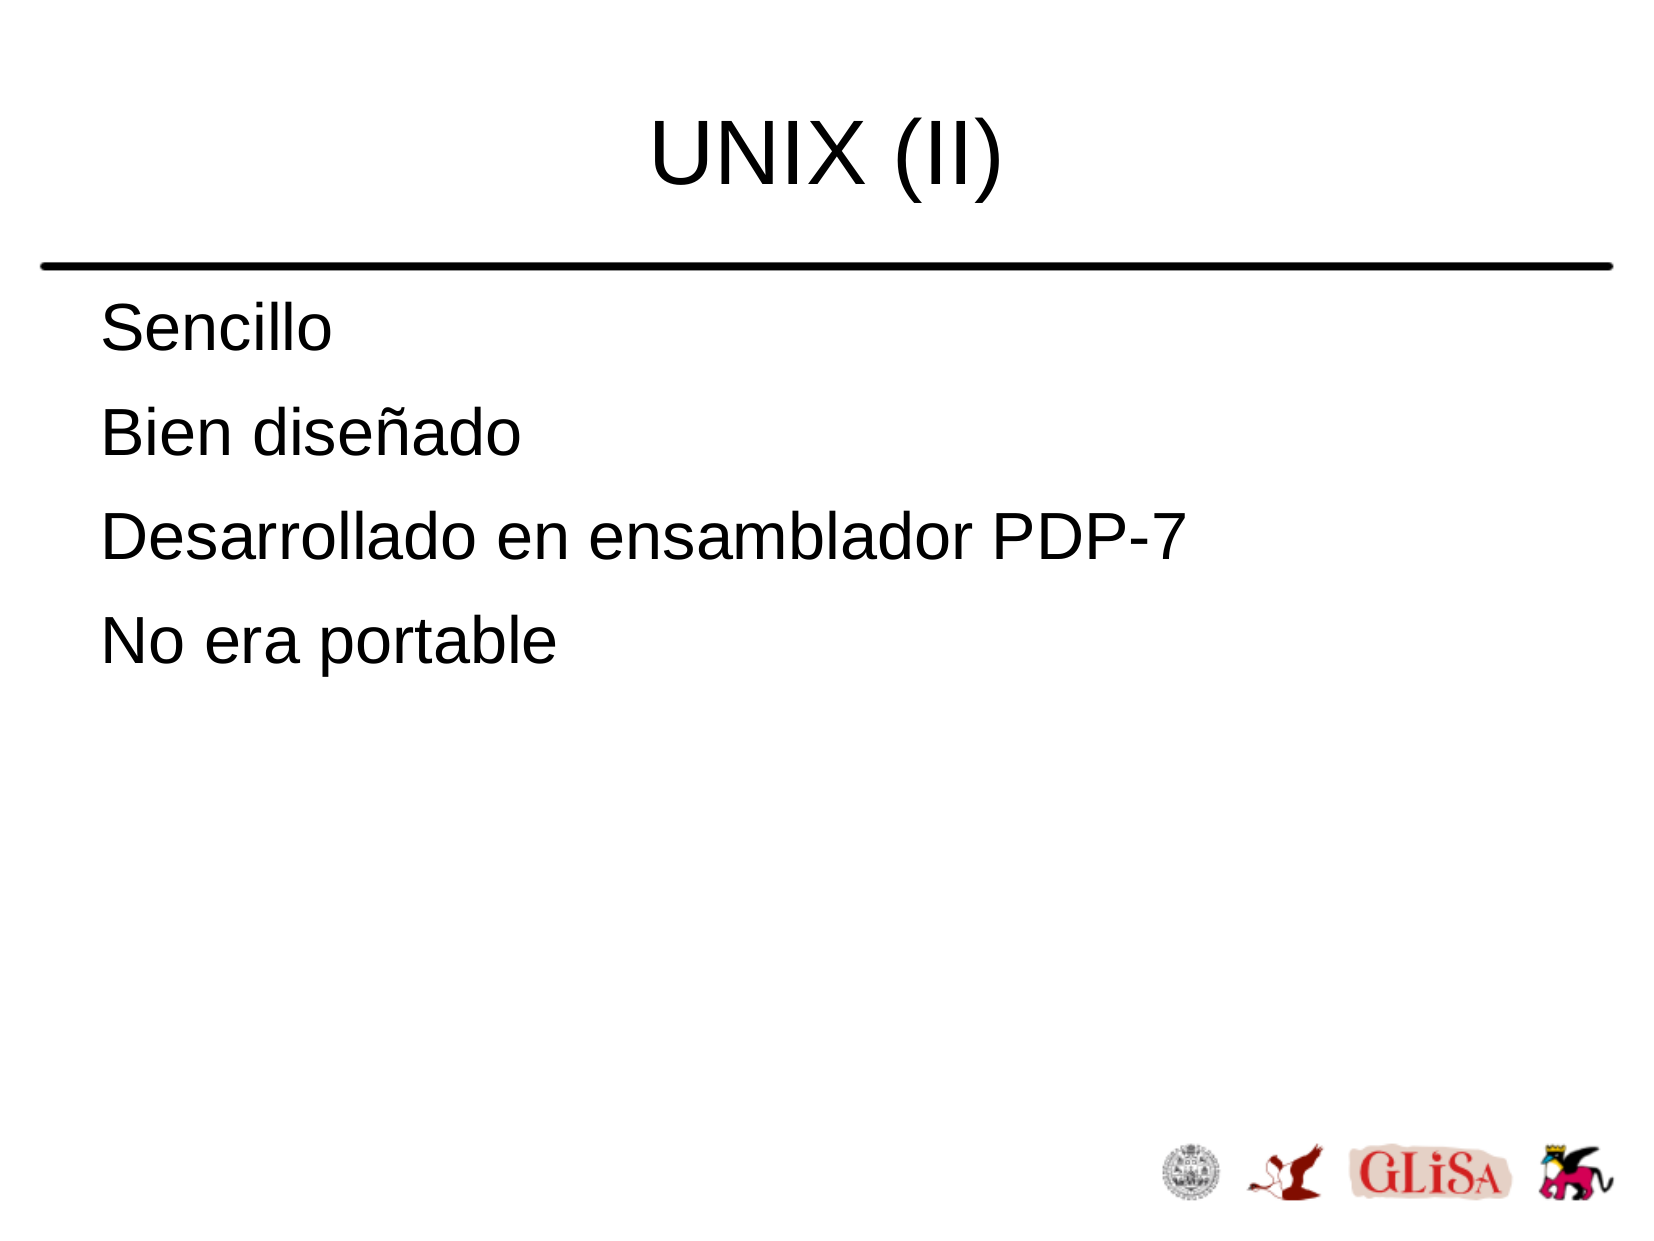

# UNIX (II)
Sencillo
Bien diseñado
Desarrollado en ensamblador PDP-7
No era portable